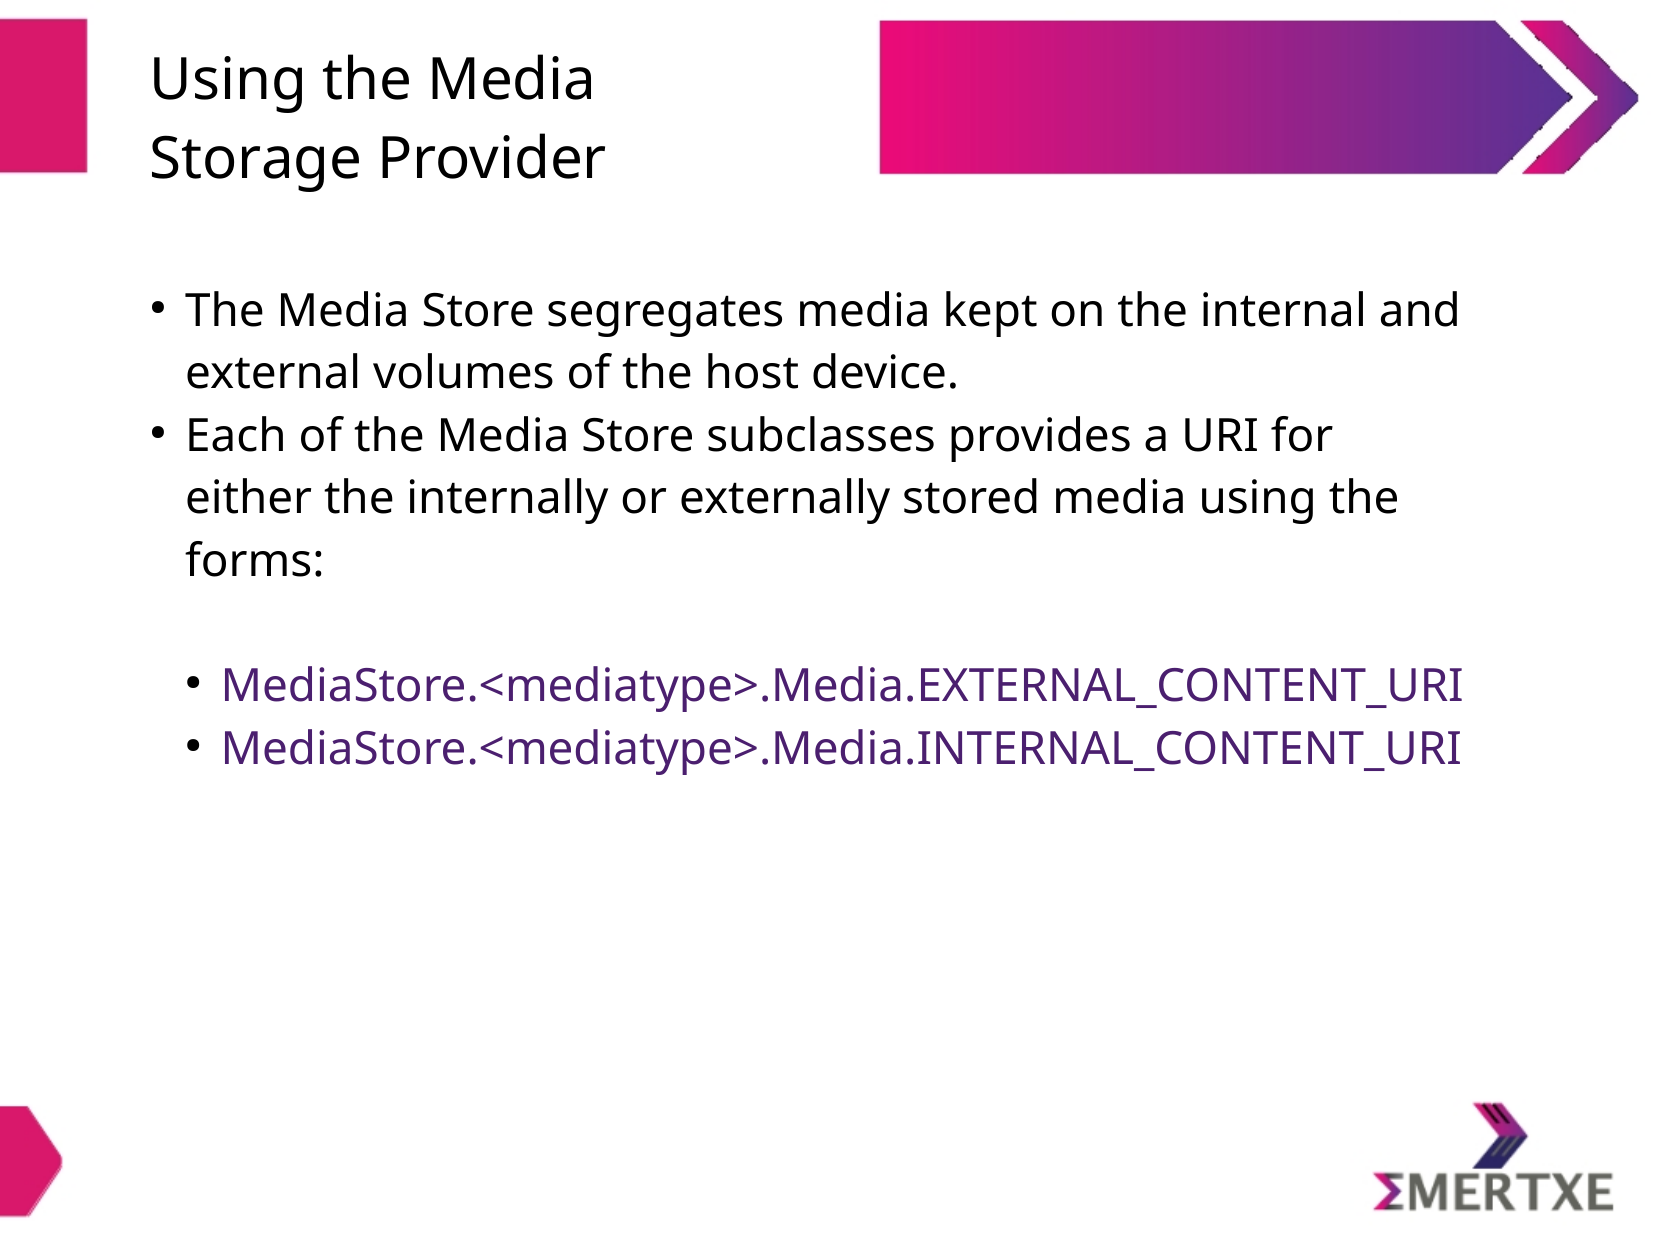

Using the Media Storage Provider
The Media Store segregates media kept on the internal and external volumes of the host device.
Each of the Media Store subclasses provides a URI for either the internally or externally stored media using the forms:
MediaStore.<mediatype>.Media.EXTERNAL_CONTENT_URI
MediaStore.<mediatype>.Media.INTERNAL_CONTENT_URI